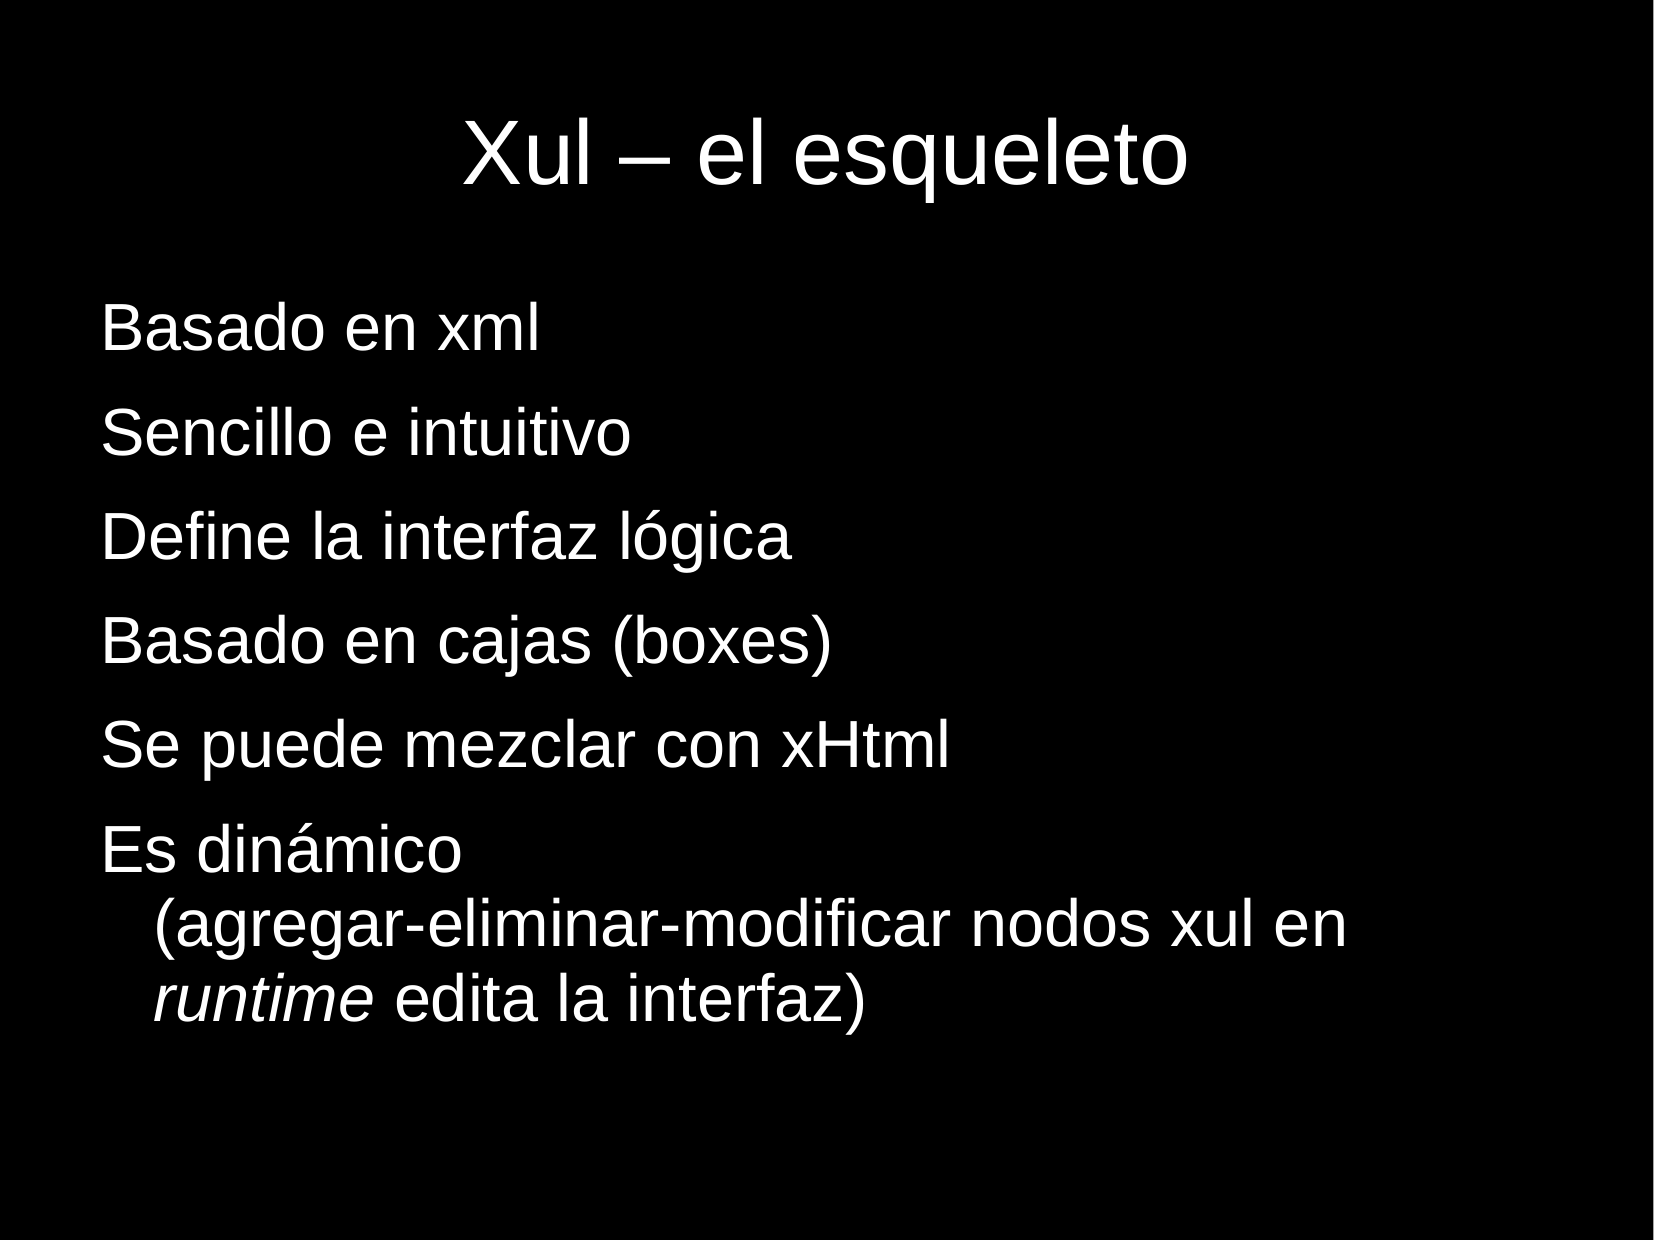

# Xul – el esqueleto
Basado en xml
Sencillo e intuitivo
Define la interfaz lógica
Basado en cajas (boxes)
Se puede mezclar con xHtml
Es dinámico
(agregar-eliminar-modificar nodos xul en runtime edita la interfaz)